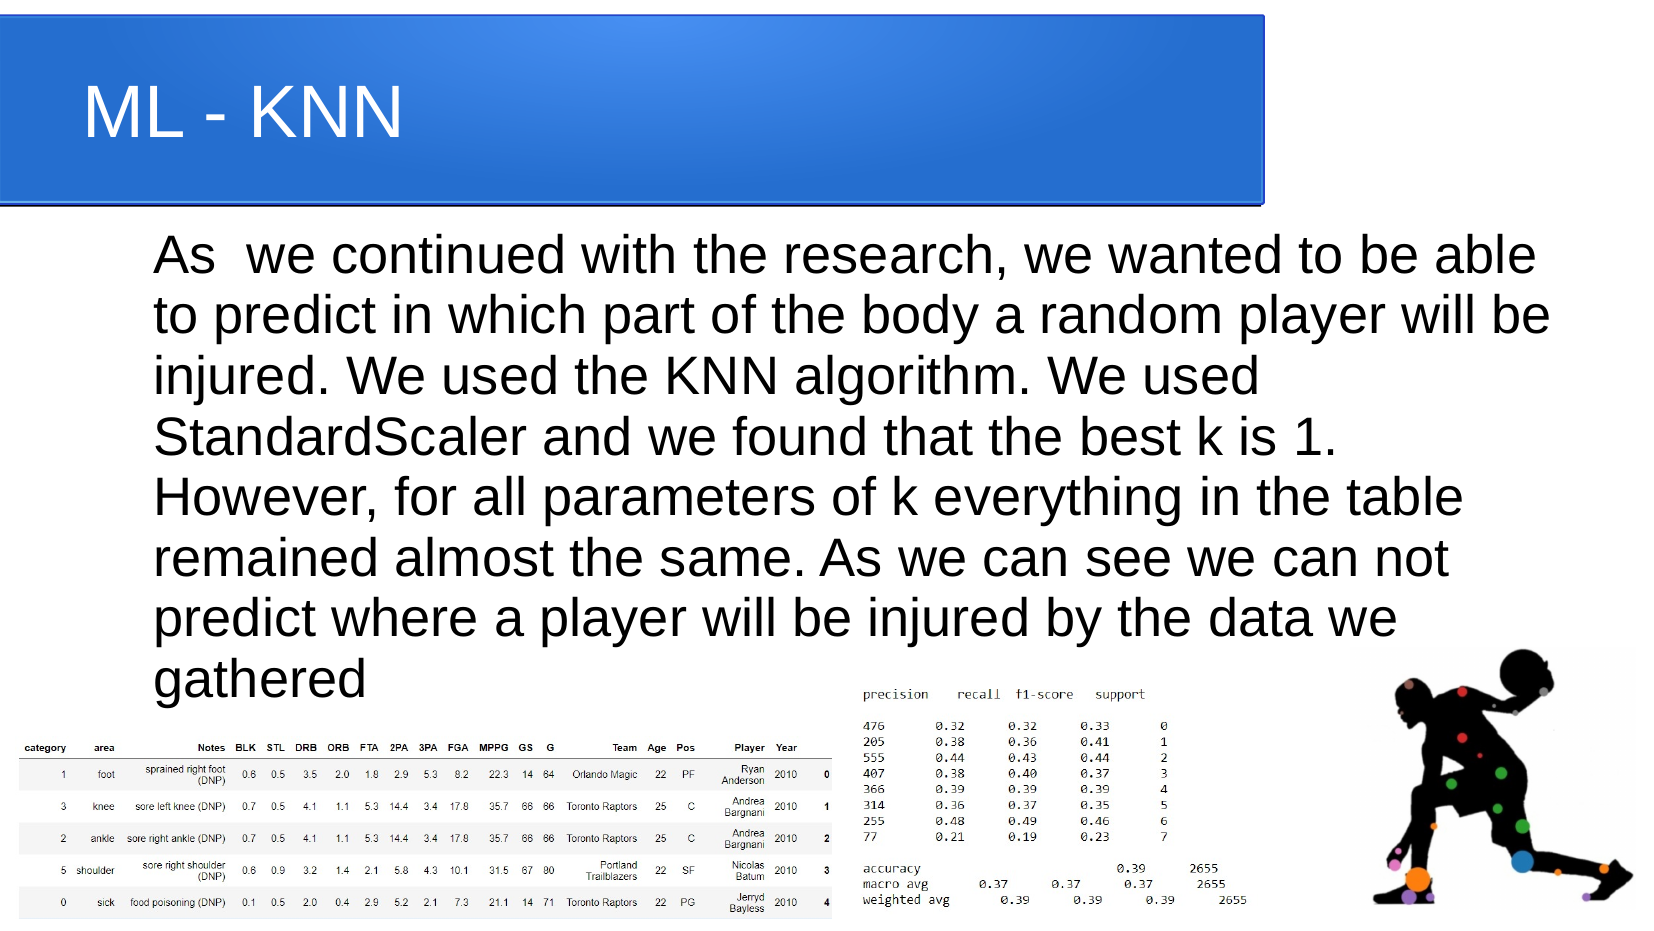

# ML - KNN
As we continued with the research, we wanted to be able to predict in which part of the body a random player will be injured. We used the KNN algorithm. We used StandardScaler and we found that the best k is 1. However, for all parameters of k everything in the table remained almost the same. As we can see we can not predict where a player will be injured by the data we gathered